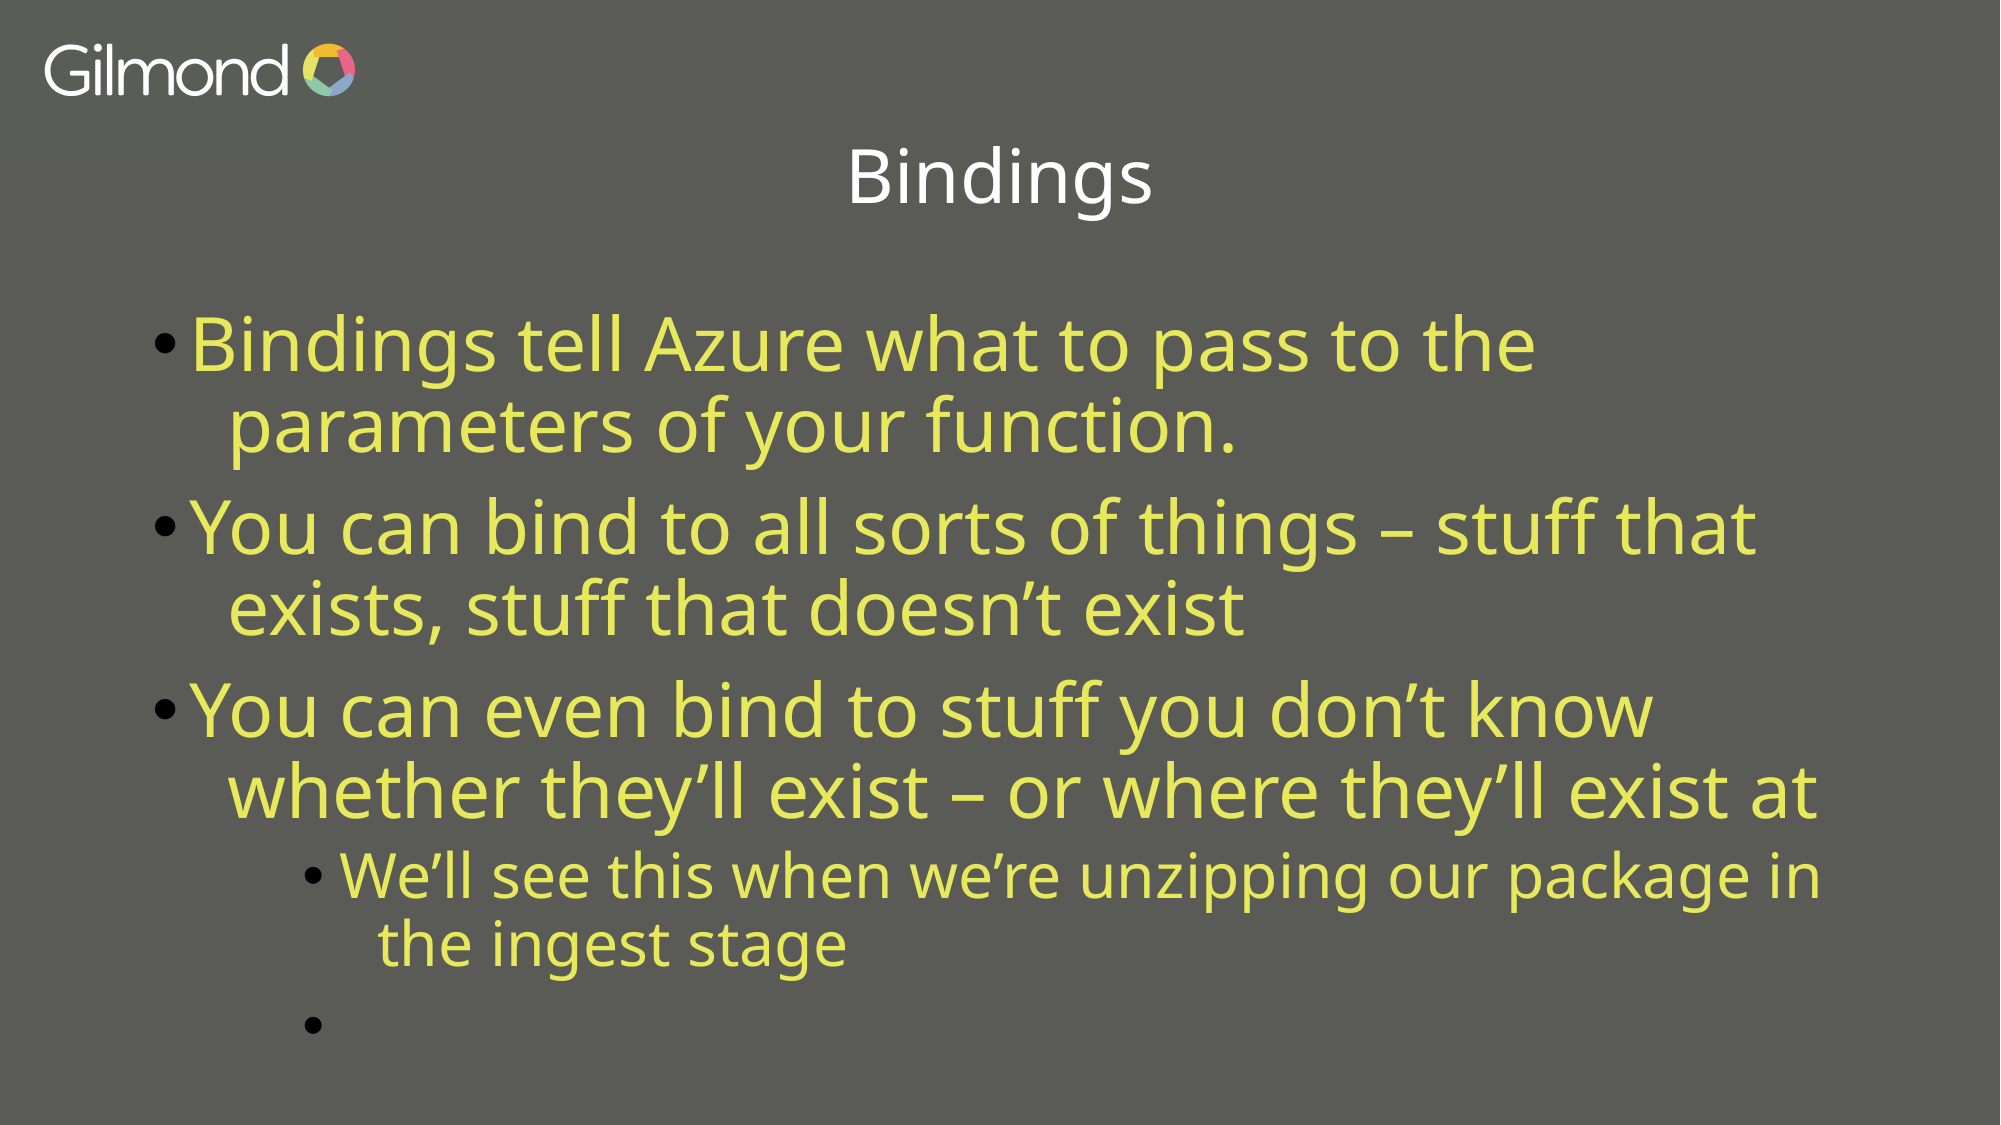

# Bindings
Bindings tell Azure what to pass to the parameters of your function.
You can bind to all sorts of things – stuff that exists, stuff that doesn’t exist
You can even bind to stuff you don’t know whether they’ll exist – or where they’ll exist at
We’ll see this when we’re unzipping our package in the ingest stage